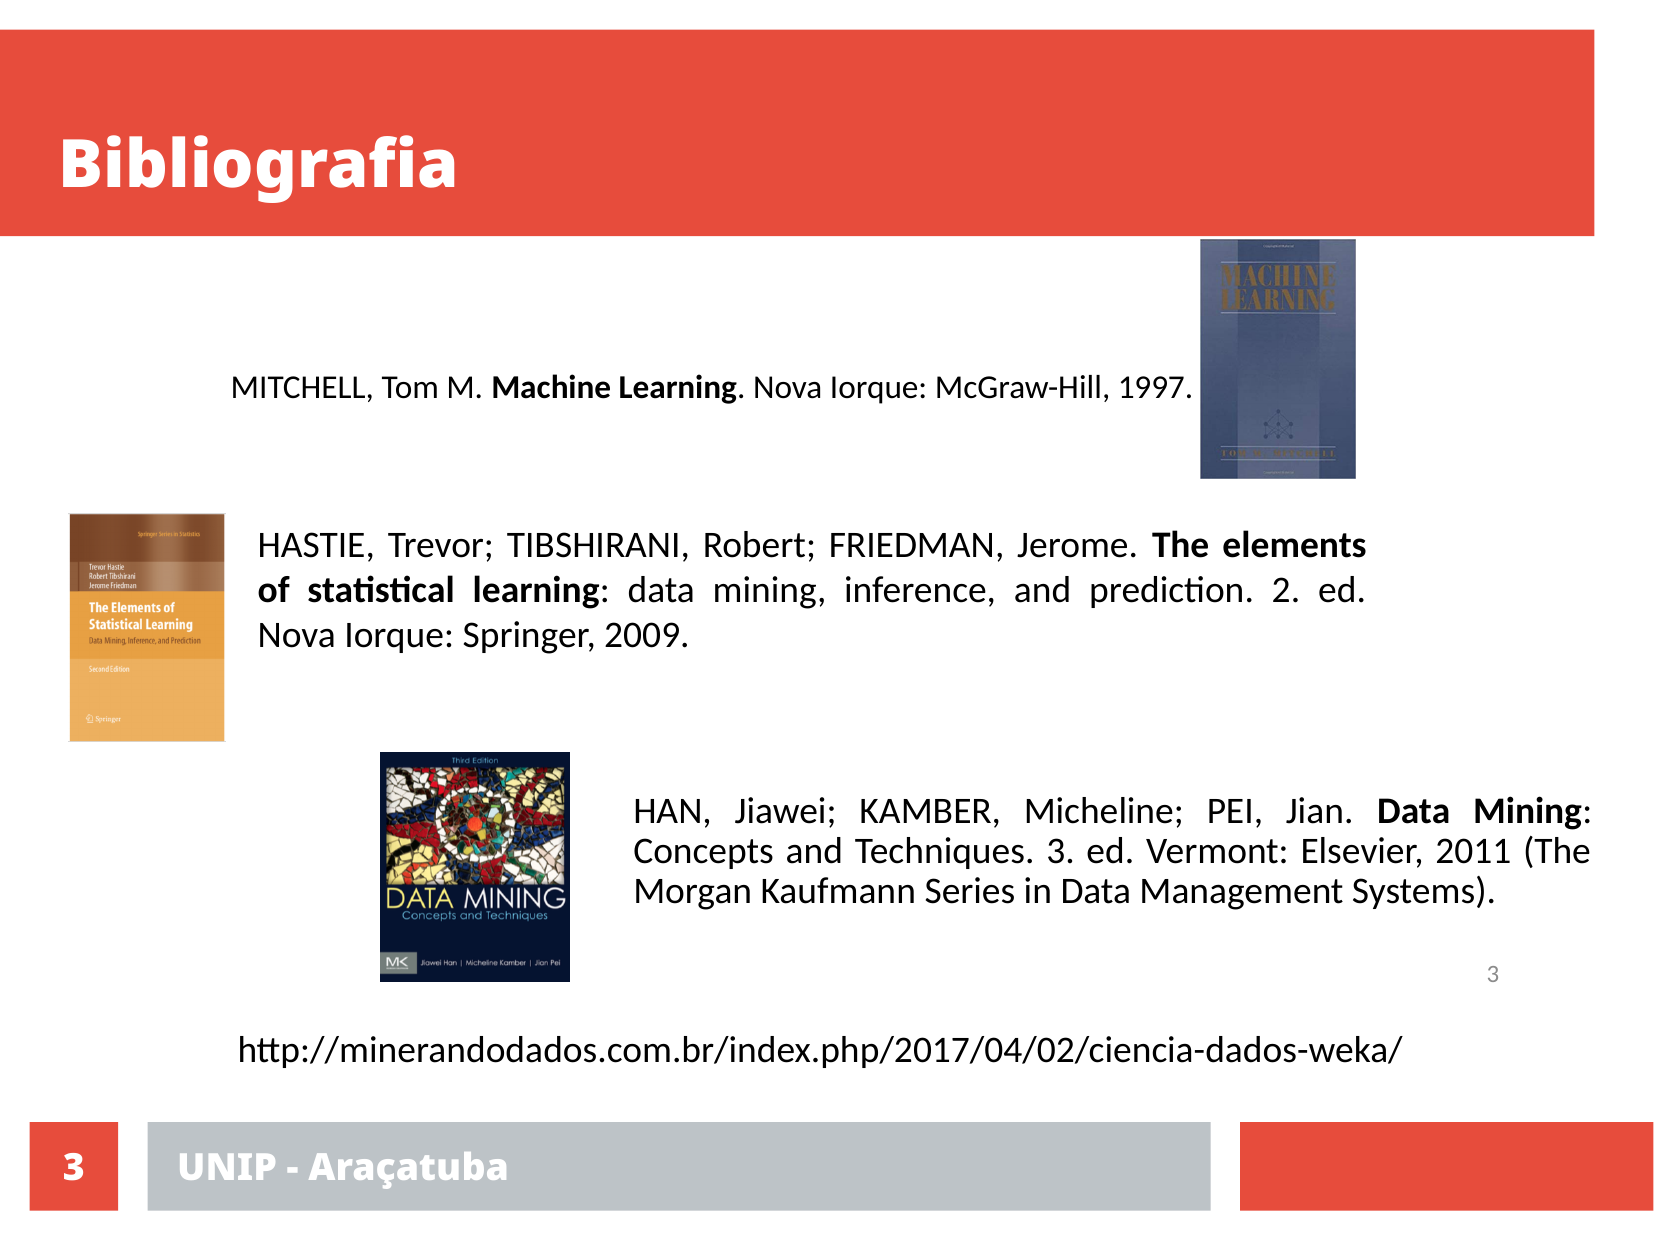

# Bibliografia
MITCHELL, Tom M. Machine Learning. Nova Iorque: McGraw-Hill, 1997.
HASTIE, Trevor; TIBSHIRANI, Robert; FRIEDMAN, Jerome. The elements of statistical learning: data mining, inference, and prediction. 2. ed. Nova Iorque: Springer, 2009.
HAN, Jiawei; KAMBER, Micheline; PEI, Jian. Data Mining: Concepts and Techniques. 3. ed. Vermont: Elsevier, 2011 (The Morgan Kaufmann Series in Data Management Systems).
http://minerandodados.com.br/index.php/2017/04/02/ciencia-dados-weka/
3
UNIP - Araçatuba